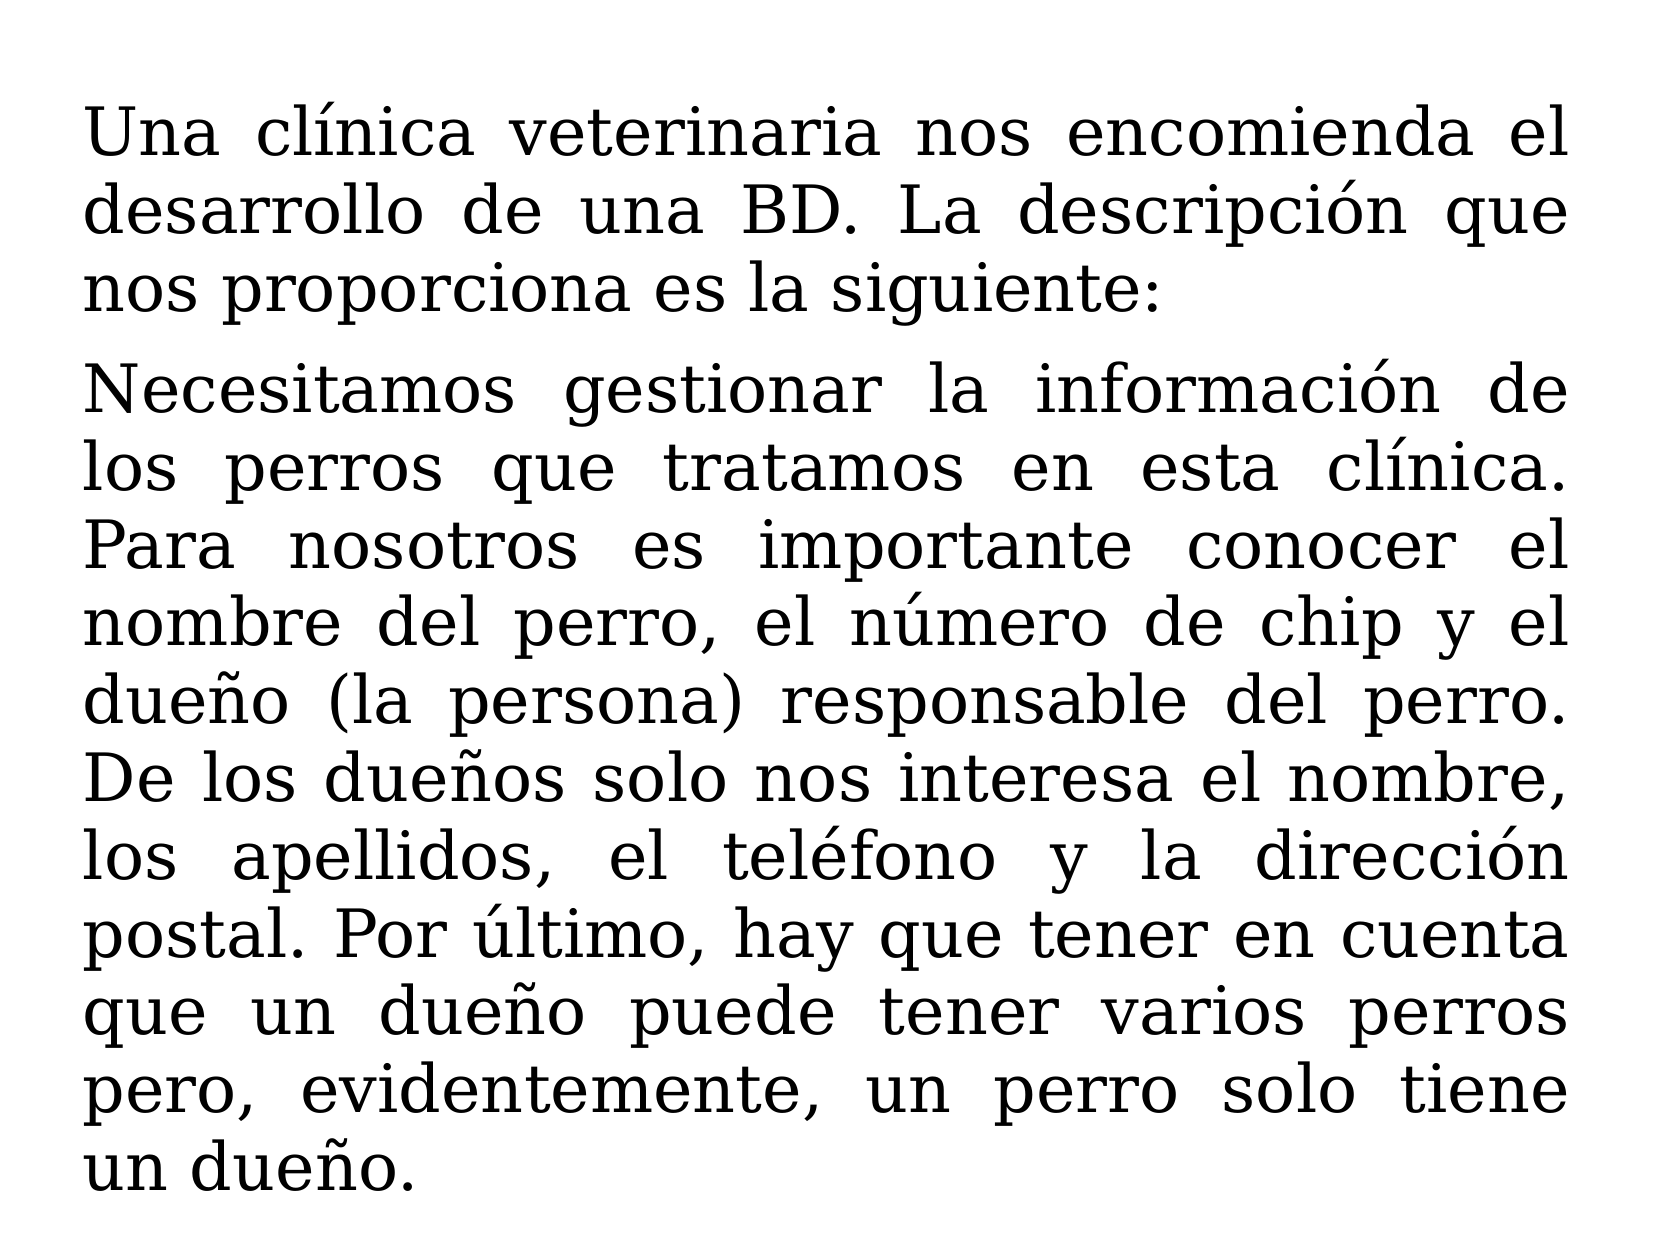

# Una clínica veterinaria nos encomienda el desarrollo de una BD. La descripción que nos proporciona es la siguiente:
Necesitamos gestionar la información de los perros que tratamos en esta clínica. Para nosotros es importante conocer el nombre del perro, el número de chip y el dueño (la persona) responsable del perro. De los dueños solo nos interesa el nombre, los apellidos, el teléfono y la dirección postal. Por último, hay que tener en cuenta que un dueño puede tener varios perros pero, evidentemente, un perro solo tiene un dueño.